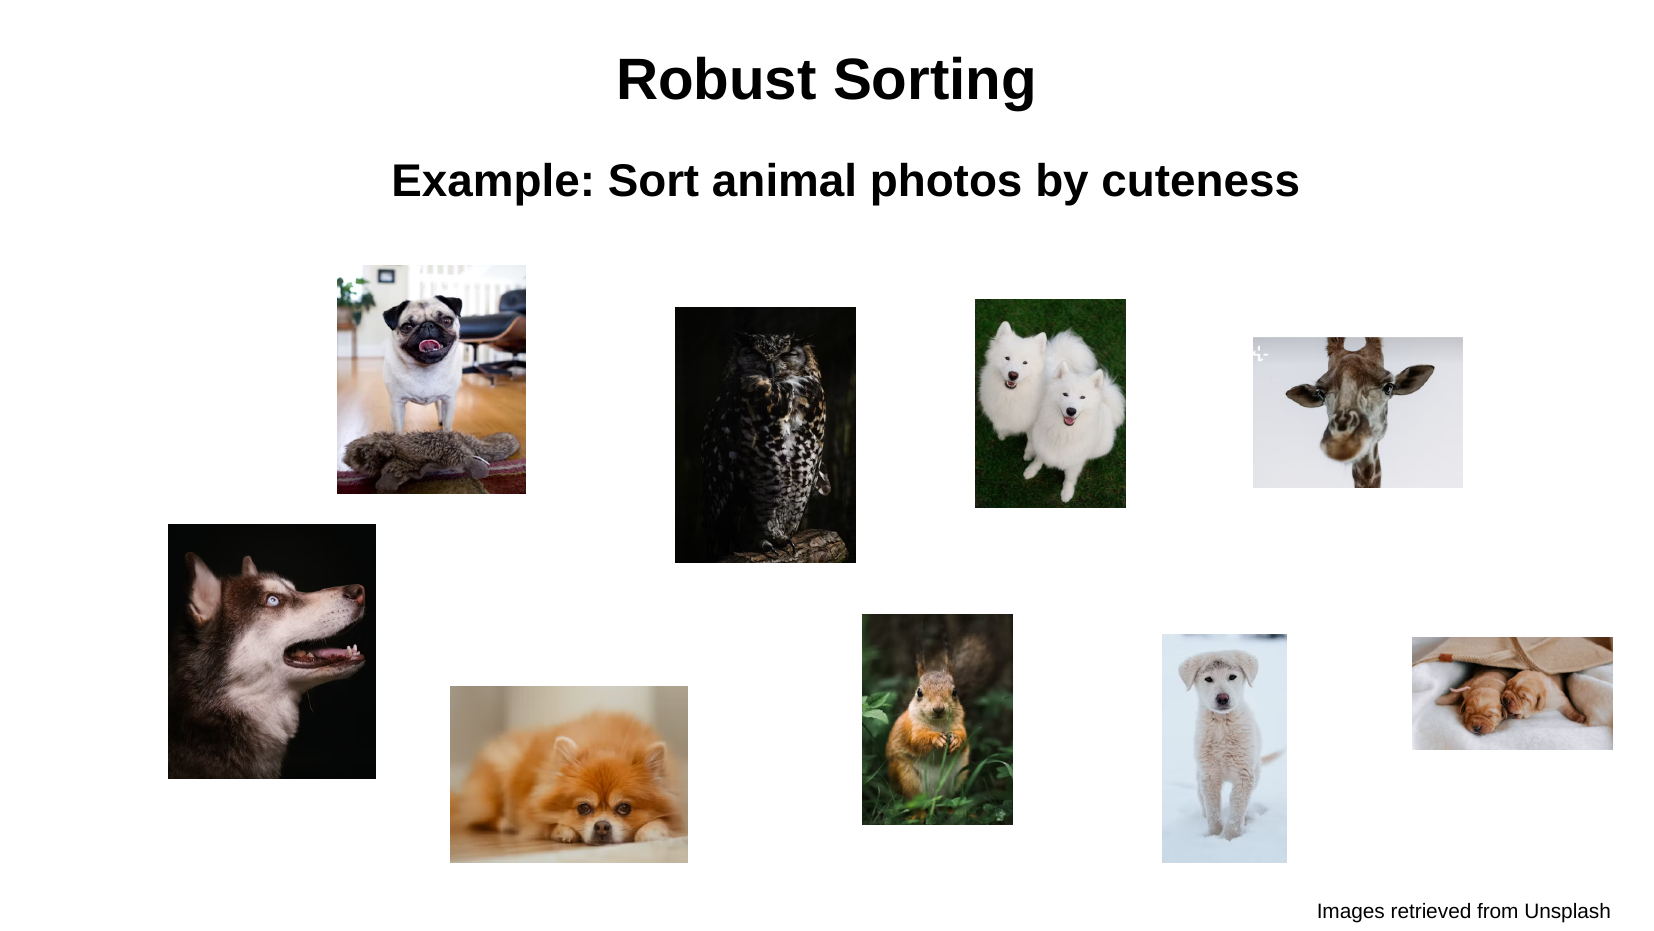

# Robust Sorting
Example: Sort animal photos by cuteness
Images retrieved from Unsplash